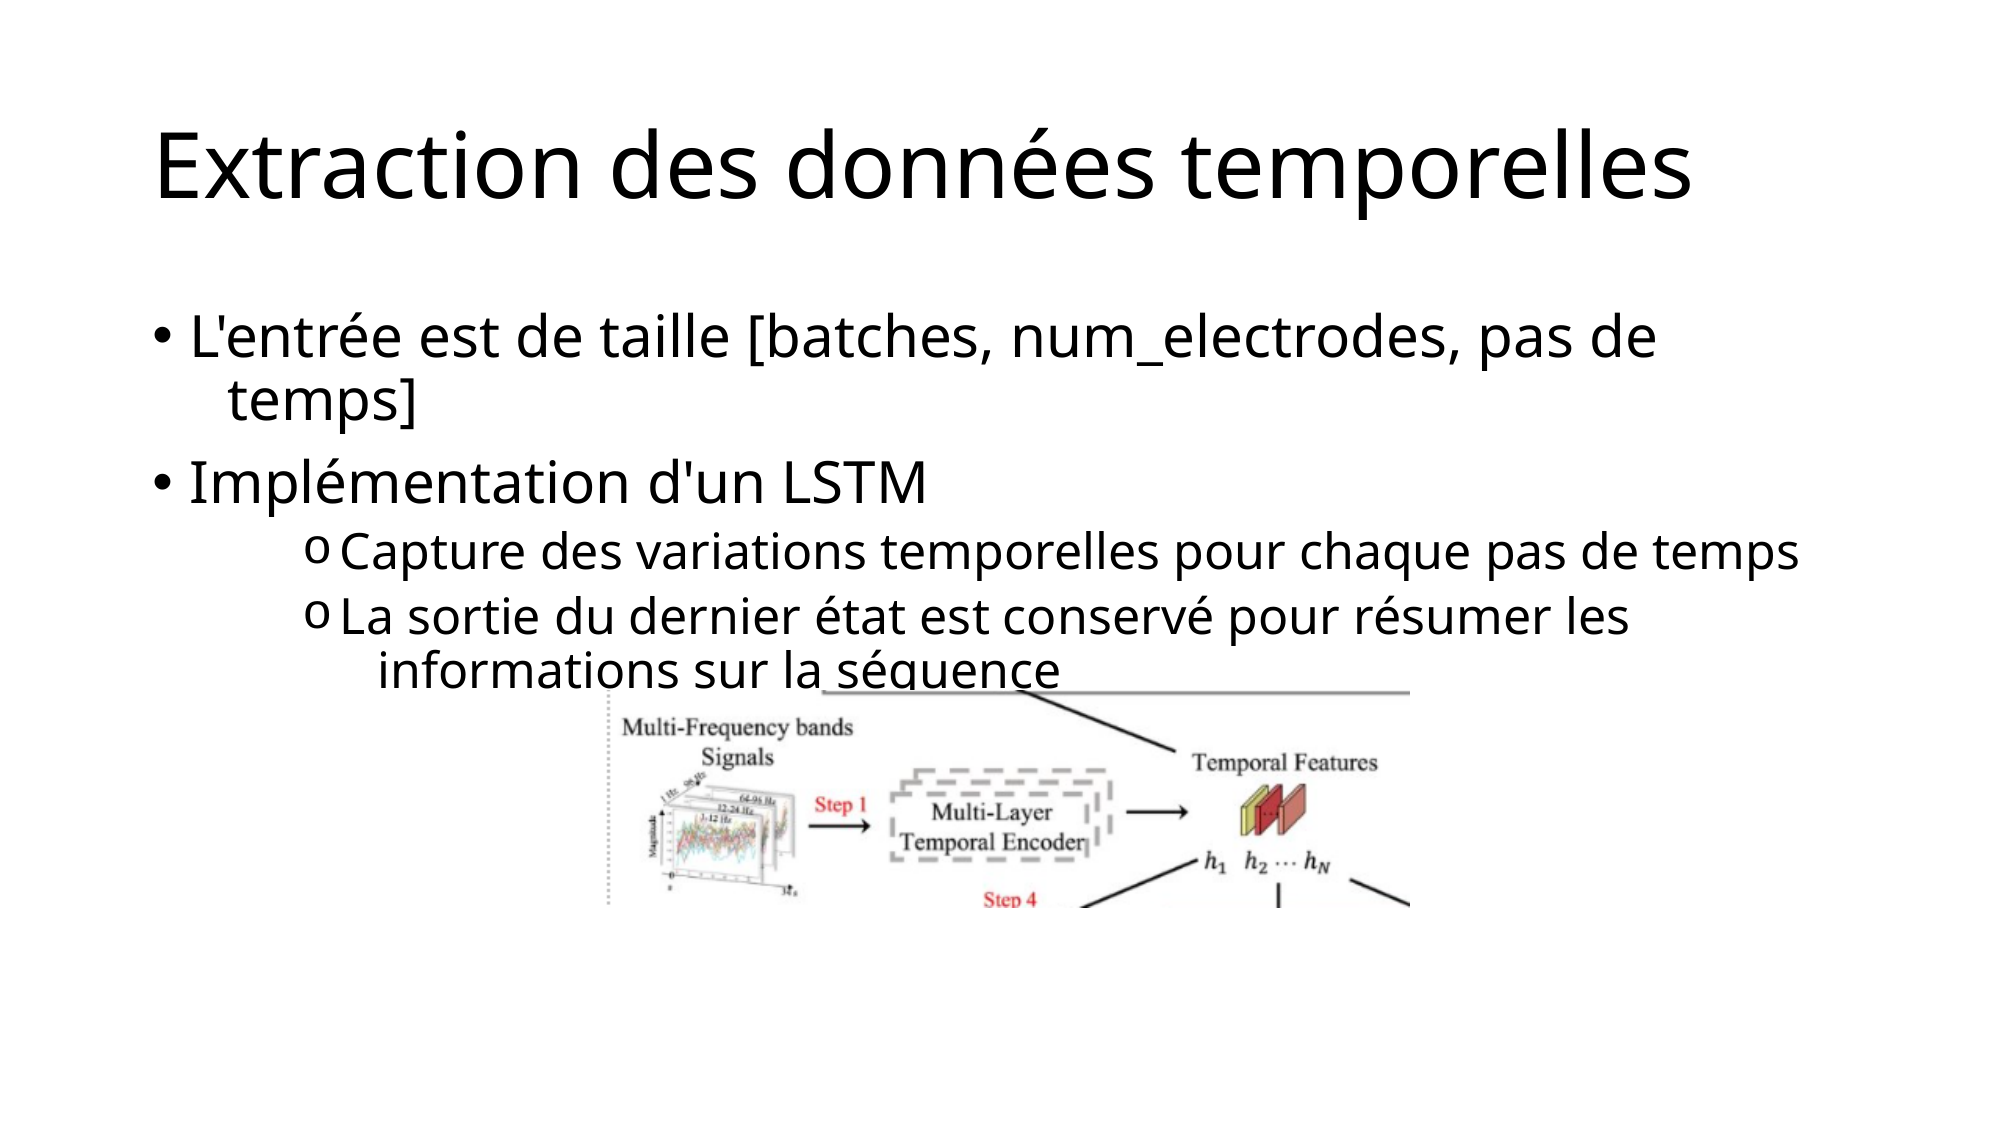

# Extraction des données temporelles
L'entrée est de taille [batches, num_electrodes, pas de temps]
Implémentation d'un LSTM
Capture des variations temporelles pour chaque pas de temps
La sortie du dernier état est conservé pour résumer les informations sur la séquence